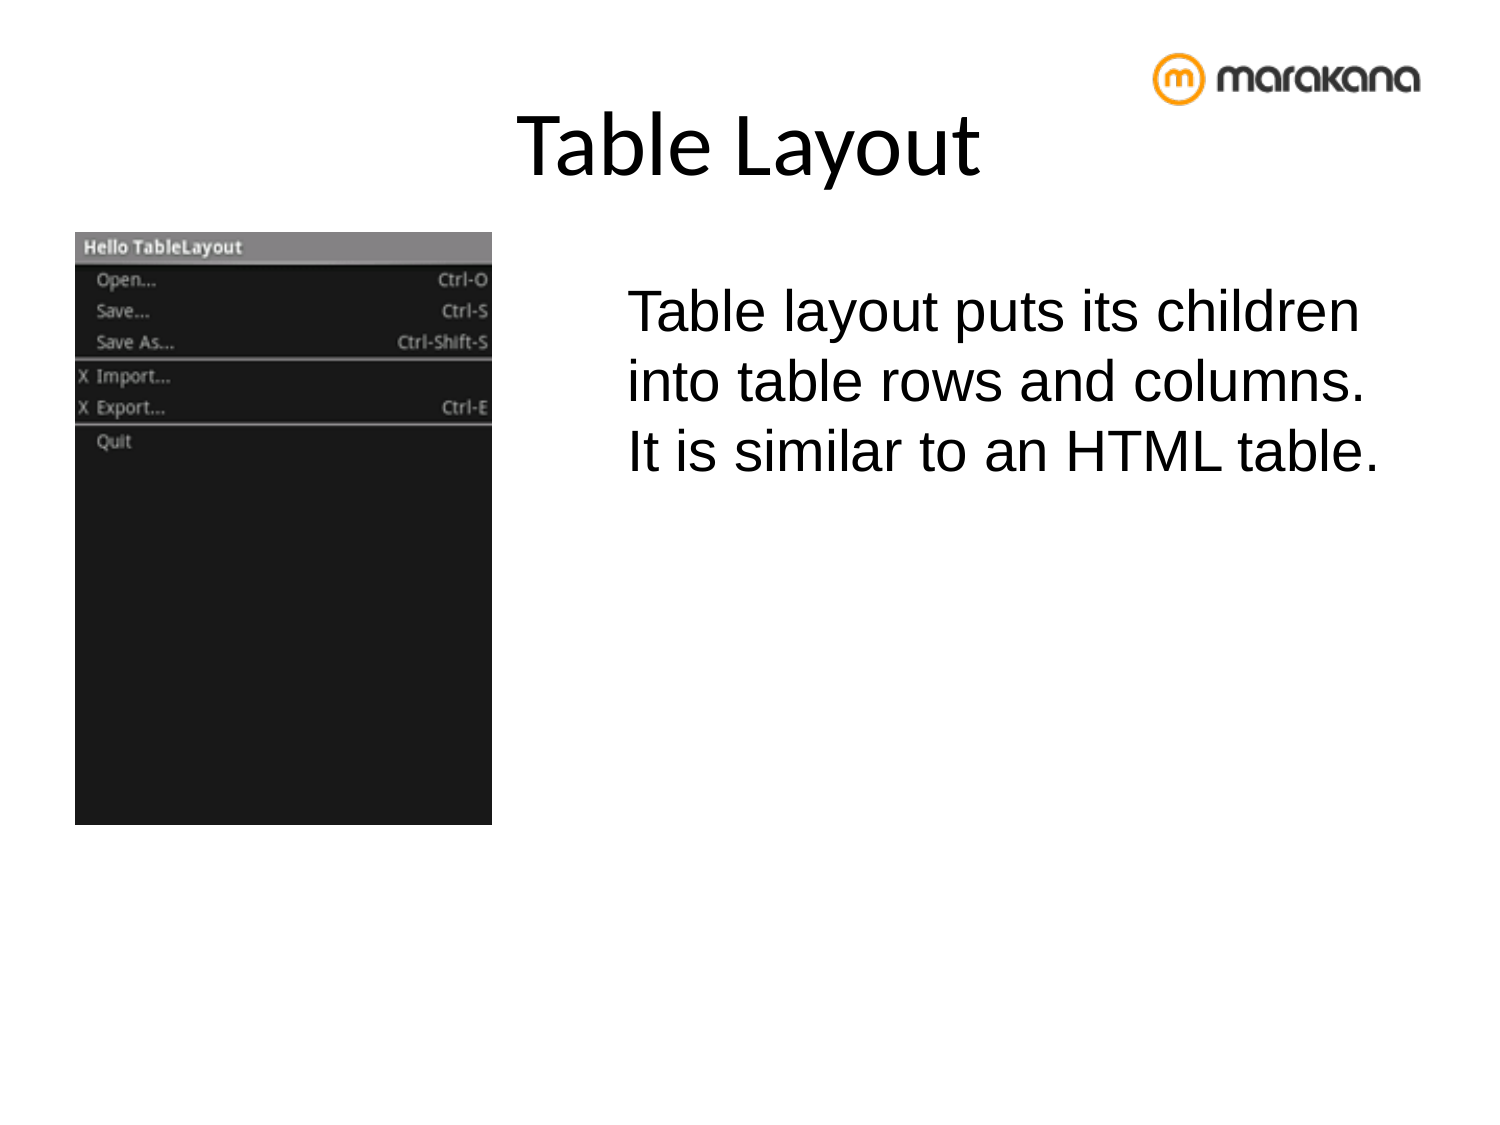

# Table Layout
Table layout puts its children into table rows and columns. It is similar to an HTML table.